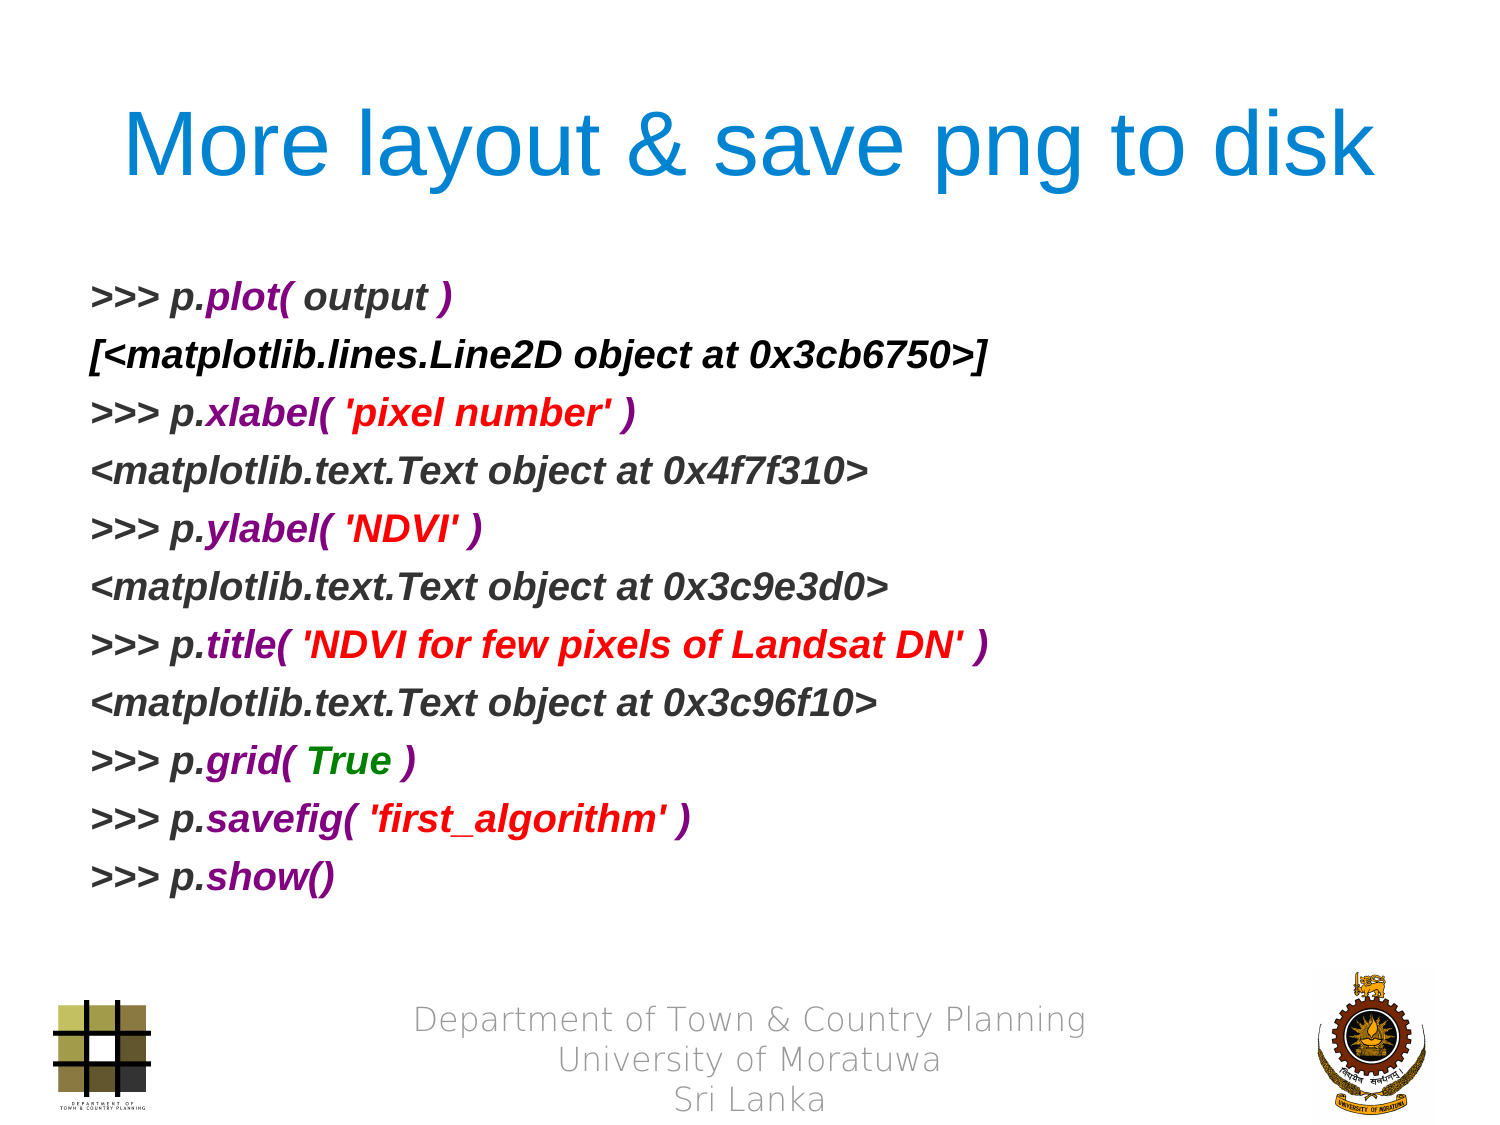

# More layout & save png to disk
>>> p.plot( output )
[<matplotlib.lines.Line2D object at 0x3cb6750>]
>>> p.xlabel( 'pixel number' )
<matplotlib.text.Text object at 0x4f7f310>
>>> p.ylabel( 'NDVI' )
<matplotlib.text.Text object at 0x3c9e3d0>
>>> p.title( 'NDVI for few pixels of Landsat DN' )
<matplotlib.text.Text object at 0x3c96f10>
>>> p.grid( True )
>>> p.savefig( 'first_algorithm' )
>>> p.show()